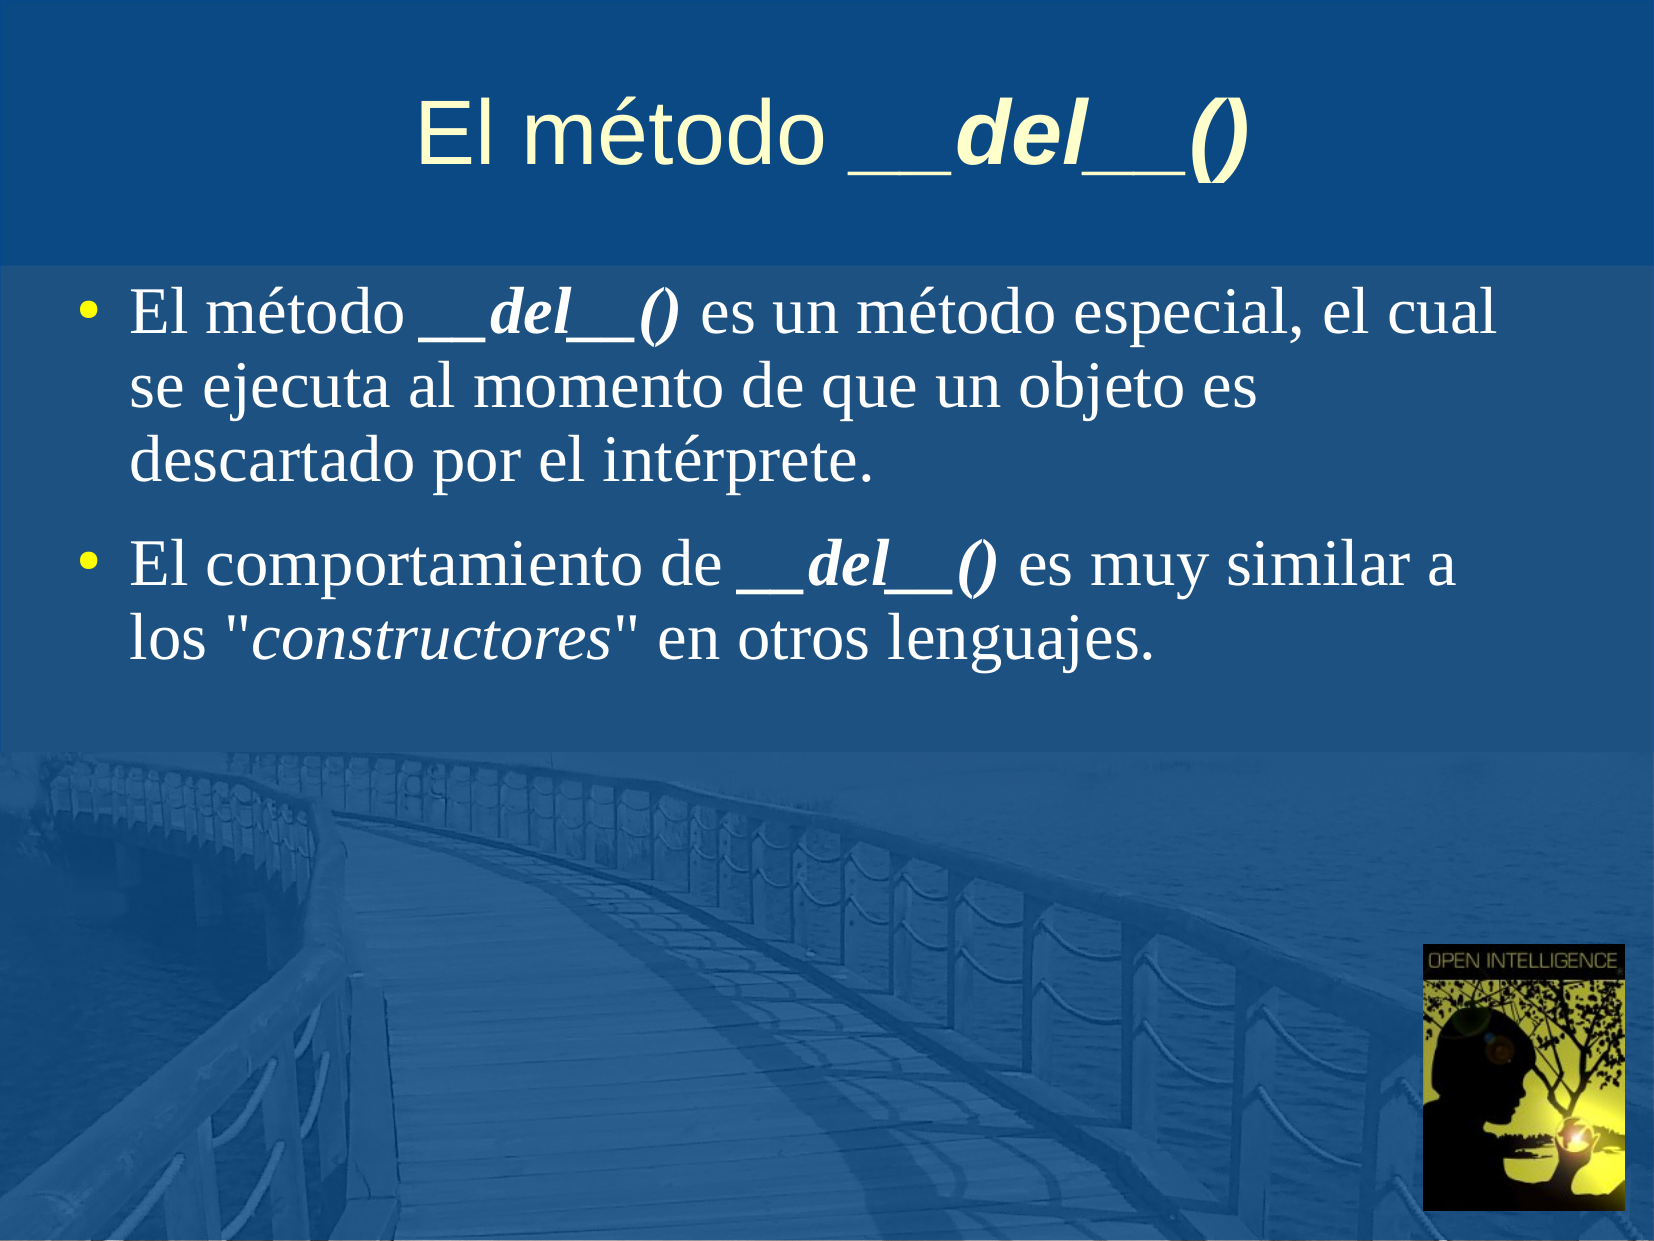

# El método __del__()
El método __del__() es un método especial, el cual se ejecuta al momento de que un objeto es descartado por el intérprete.
El comportamiento de __del__() es muy similar a los "constructores" en otros lenguajes.